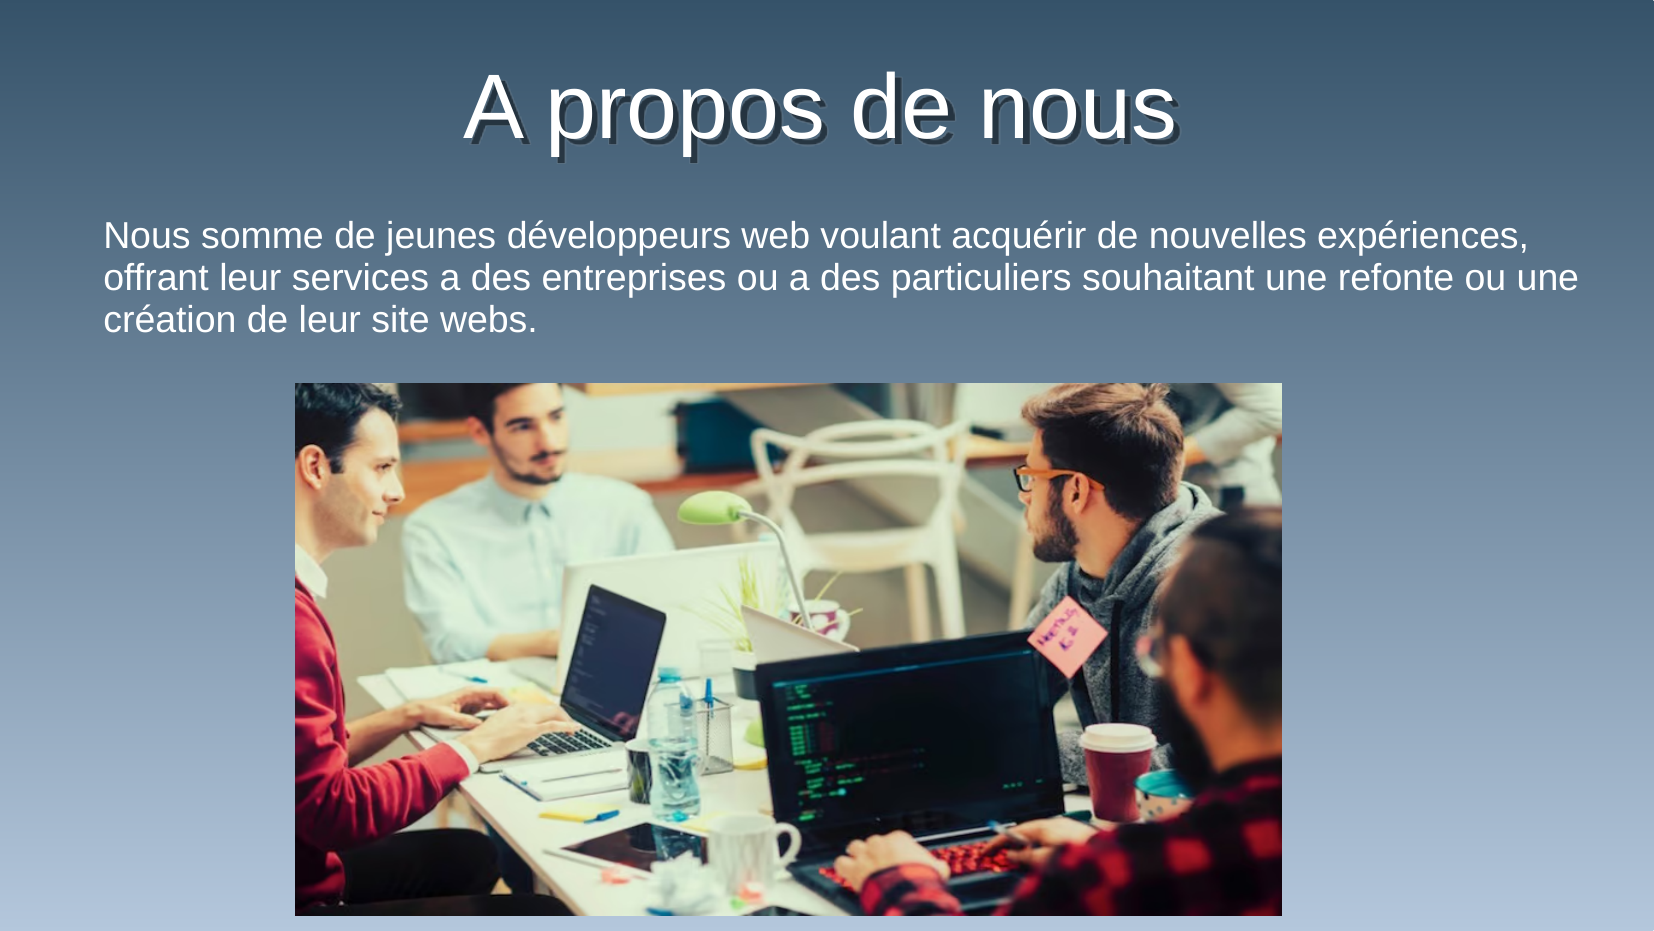

# A propos de nous
Nous somme de jeunes développeurs web voulant acquérir de nouvelles expériences, offrant leur services a des entreprises ou a des particuliers souhaitant une refonte ou une création de leur site webs.